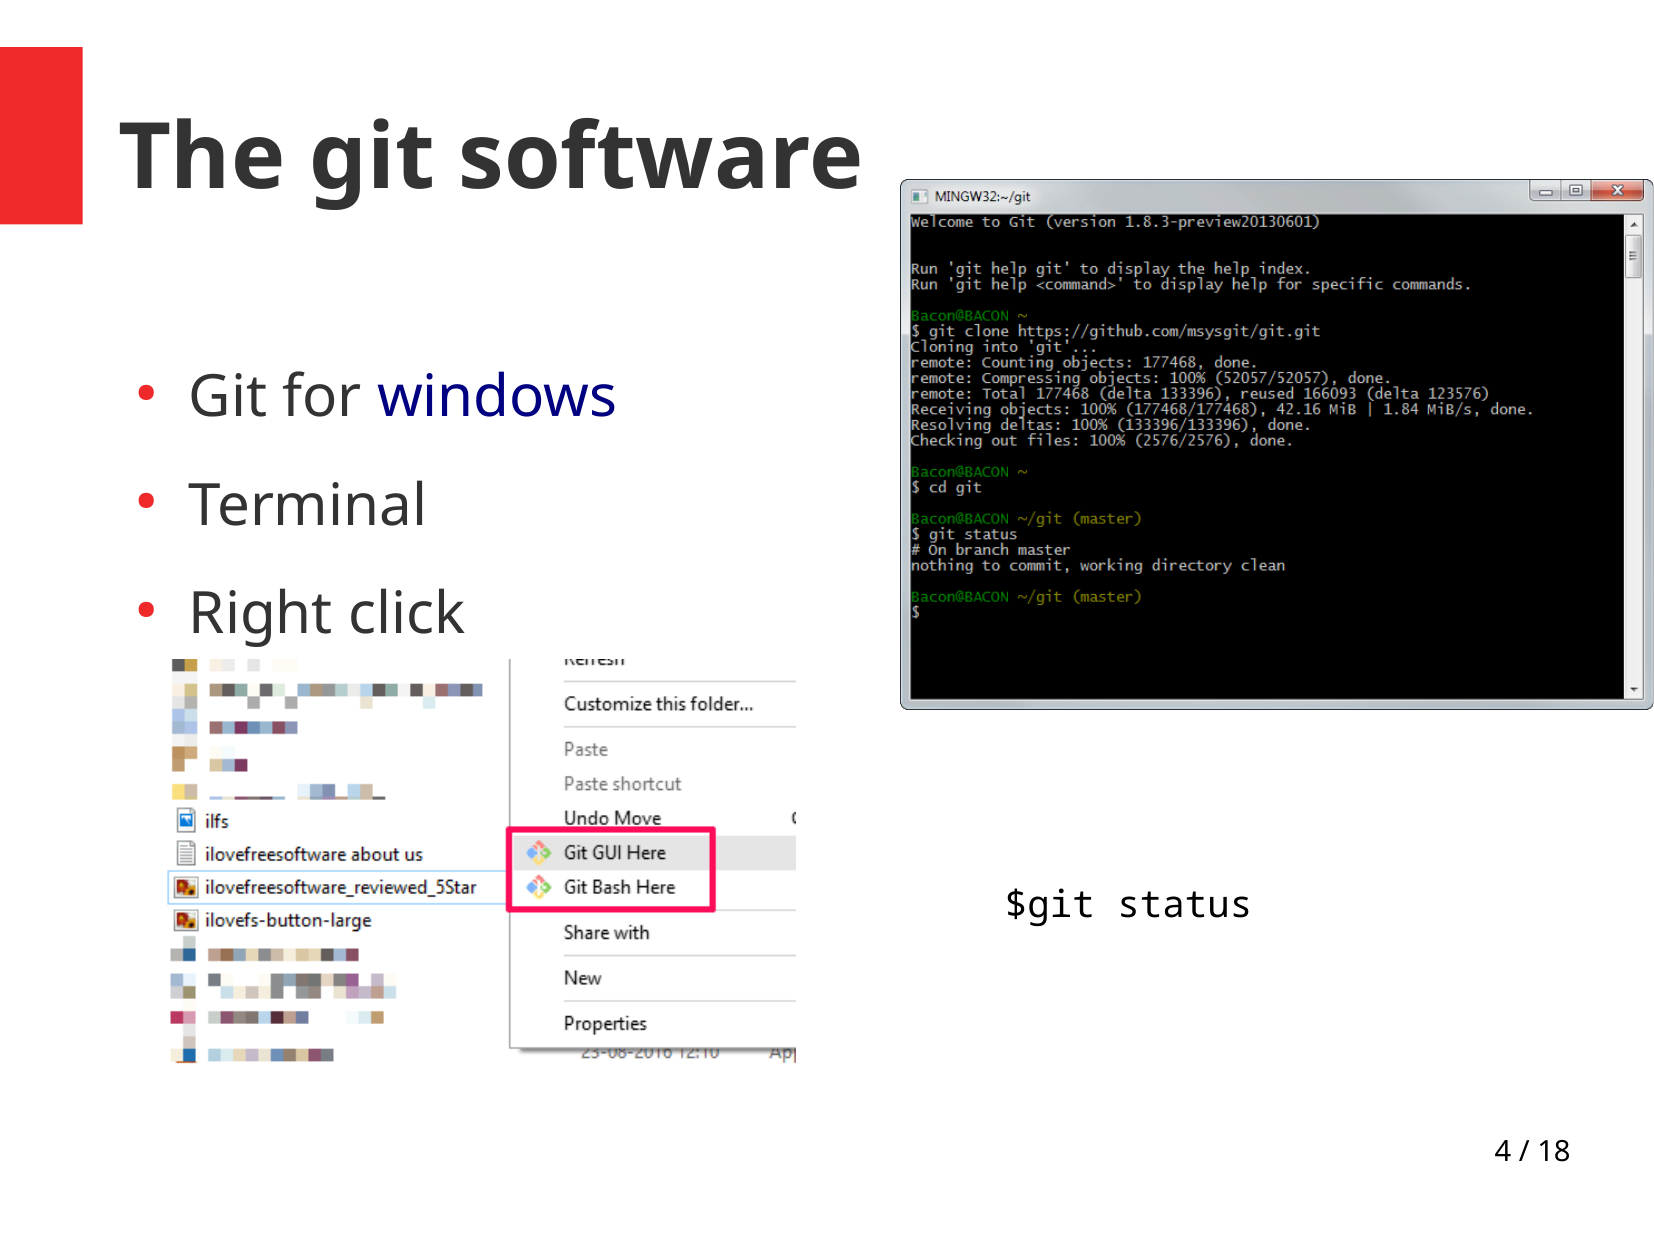

# The git software
Git for windows
Terminal
Right click
$git status
4